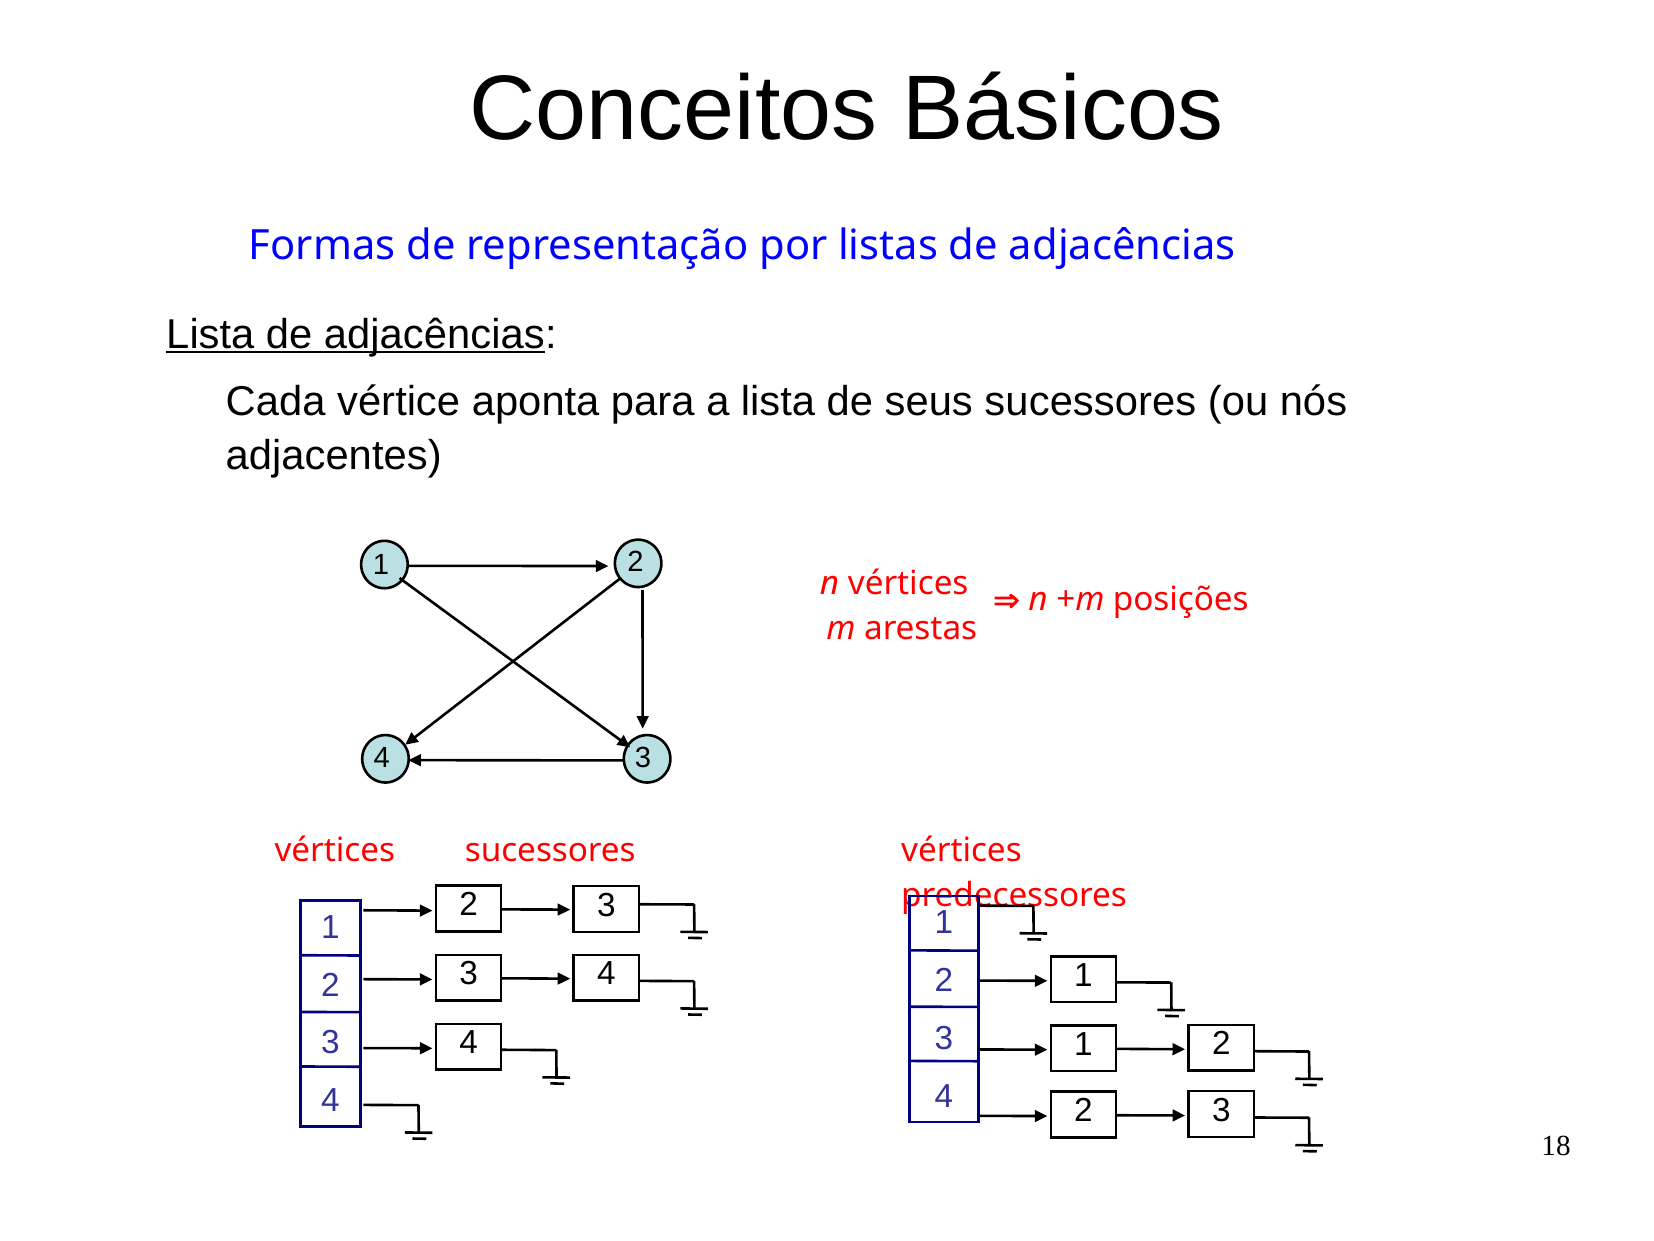

# Conceitos Básicos
Formas de representação por listas de adjacências
Lista de adjacências:
	Cada vértice aponta para a lista de seus sucessores (ou nós adjacentes)‏
2
1
4
3
n vértices
m arestas
 n +m posições
vértices sucessores
vértices predecessores
2
3
1
2
3
4
1
2
3
4
3
4
1
4
2
1
3
2
18